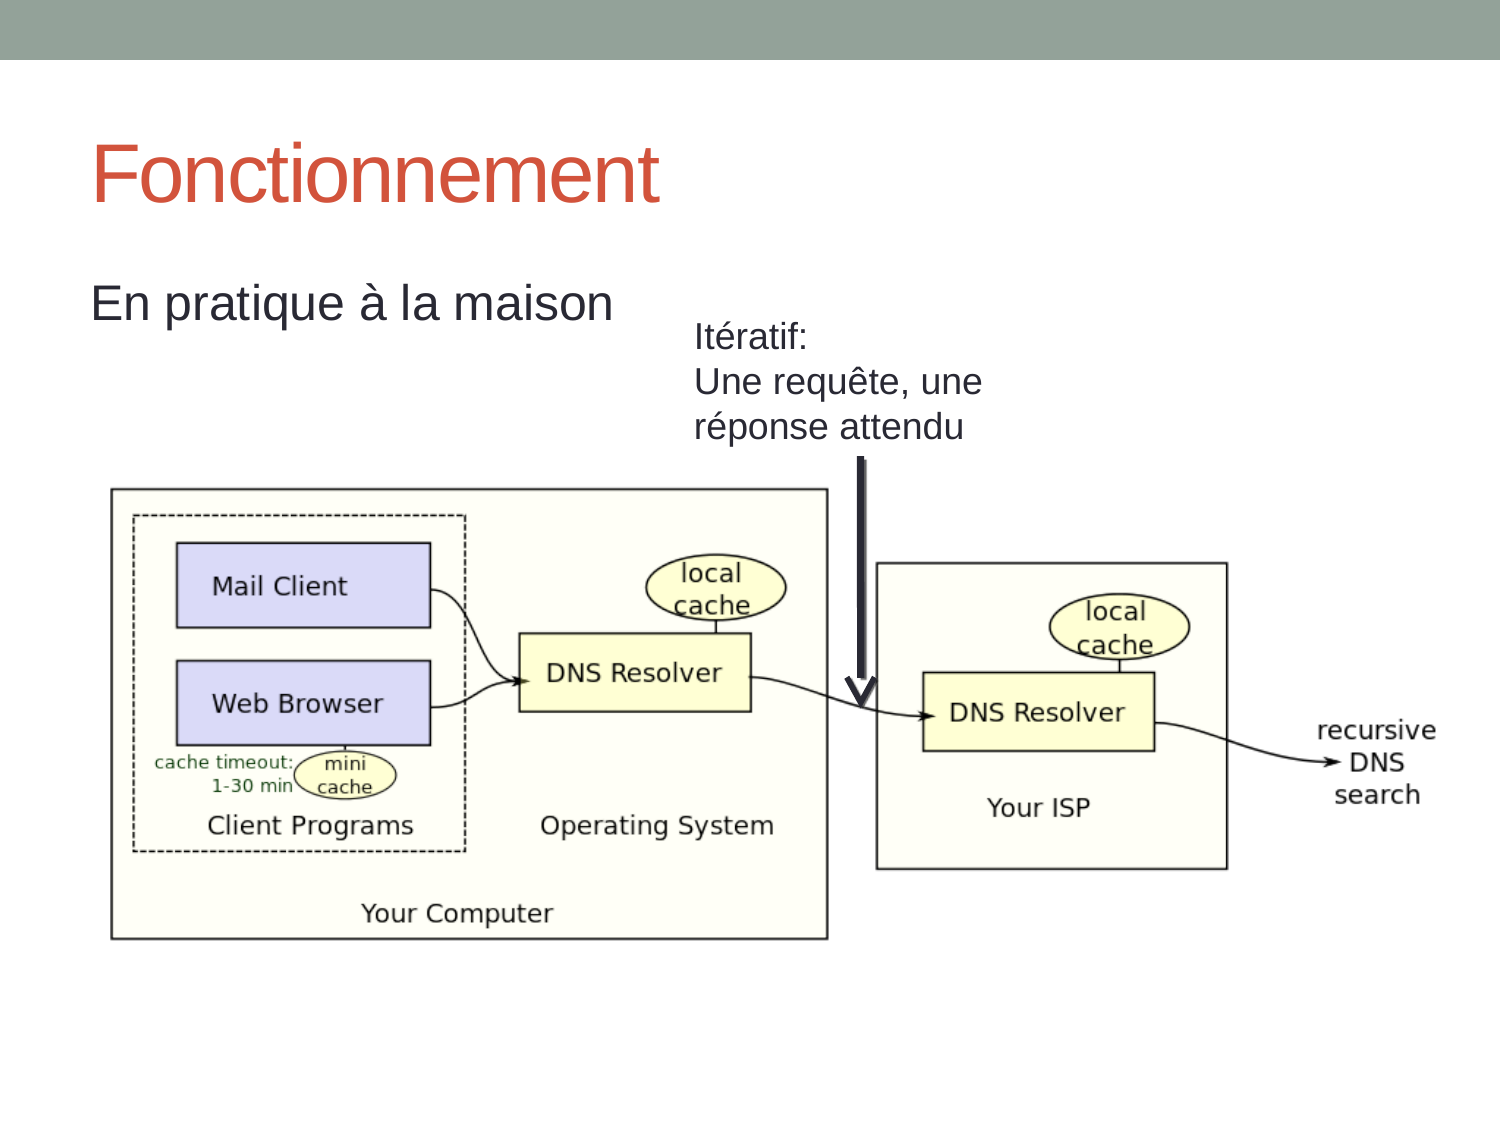

# Fonctionnement
En pratique à la maison
Itératif:
Une requête, une réponse attendu